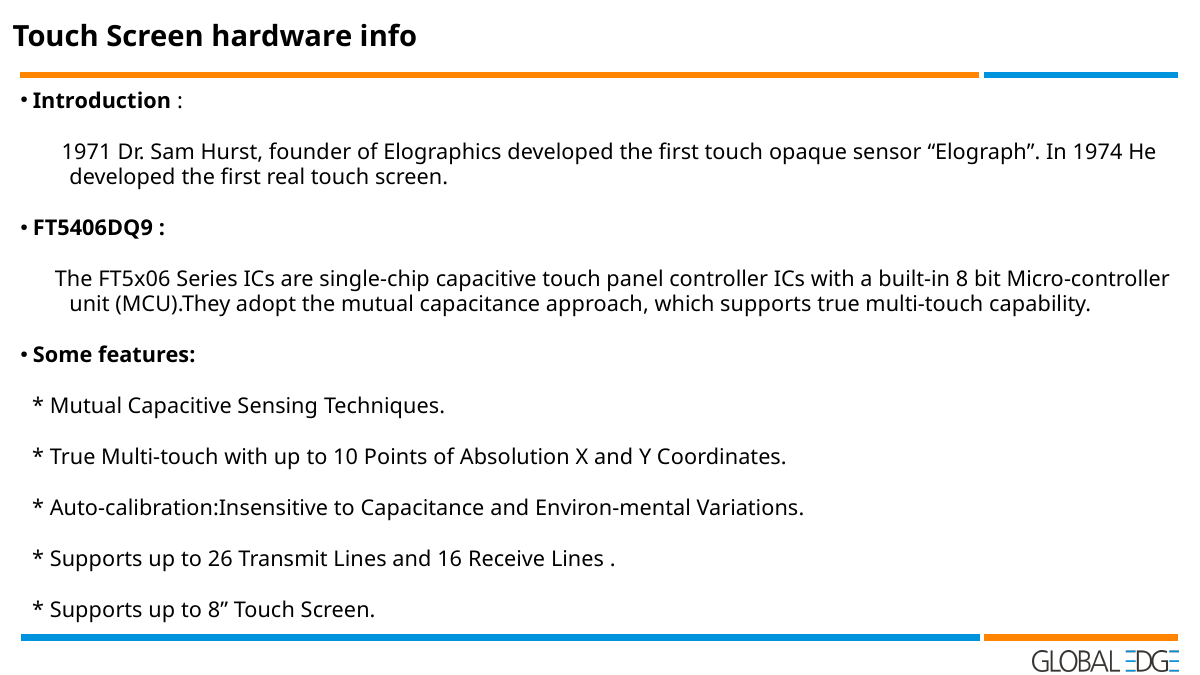

# Touch Screen hardware info
 Introduction :
 1971 Dr. Sam Hurst, founder of Elographics developed the first touch opaque sensor “Elograph”. In 1974 He developed the first real touch screen.
 FT5406DQ9 :
 The FT5x06 Series ICs are single-chip capacitive touch panel controller ICs with a built-in 8 bit Micro-controller unit (MCU).They adopt the mutual capacitance approach, which supports true multi-touch capability.
 Some features:
 * Mutual Capacitive Sensing Techniques.
 * True Multi-touch with up to 10 Points of Absolution X and Y Coordinates.
 * Auto-calibration:Insensitive to Capacitance and Environ-mental Variations.
 * Supports up to 26 Transmit Lines and 16 Receive Lines .
 * Supports up to 8” Touch Screen.